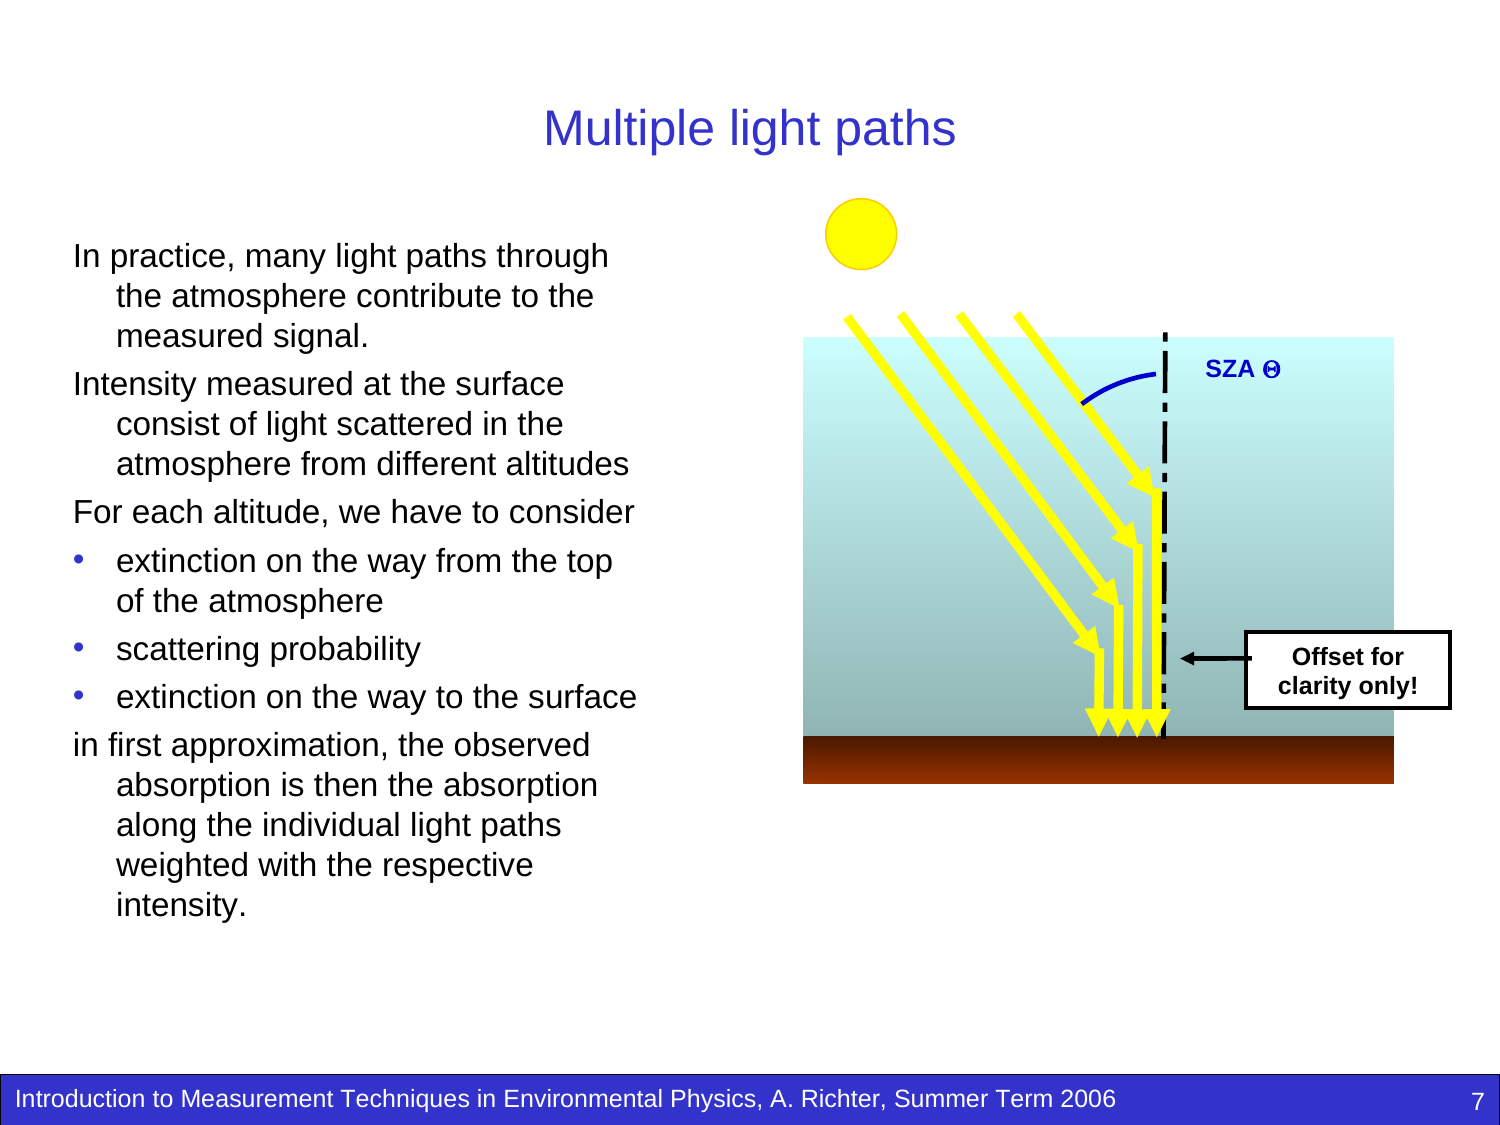

Multiple light paths
In practice, many light paths through the atmosphere contribute to the measured signal.
Intensity measured at the surface consist of light scattered in the atmosphere from different altitudes
For each altitude, we have to consider
extinction on the way from the top of the atmosphere
scattering probability
extinction on the way to the surface
in first approximation, the observed absorption is then the absorption along the individual light paths weighted with the respective intensity.
SZA 
Offset for clarity only!
7